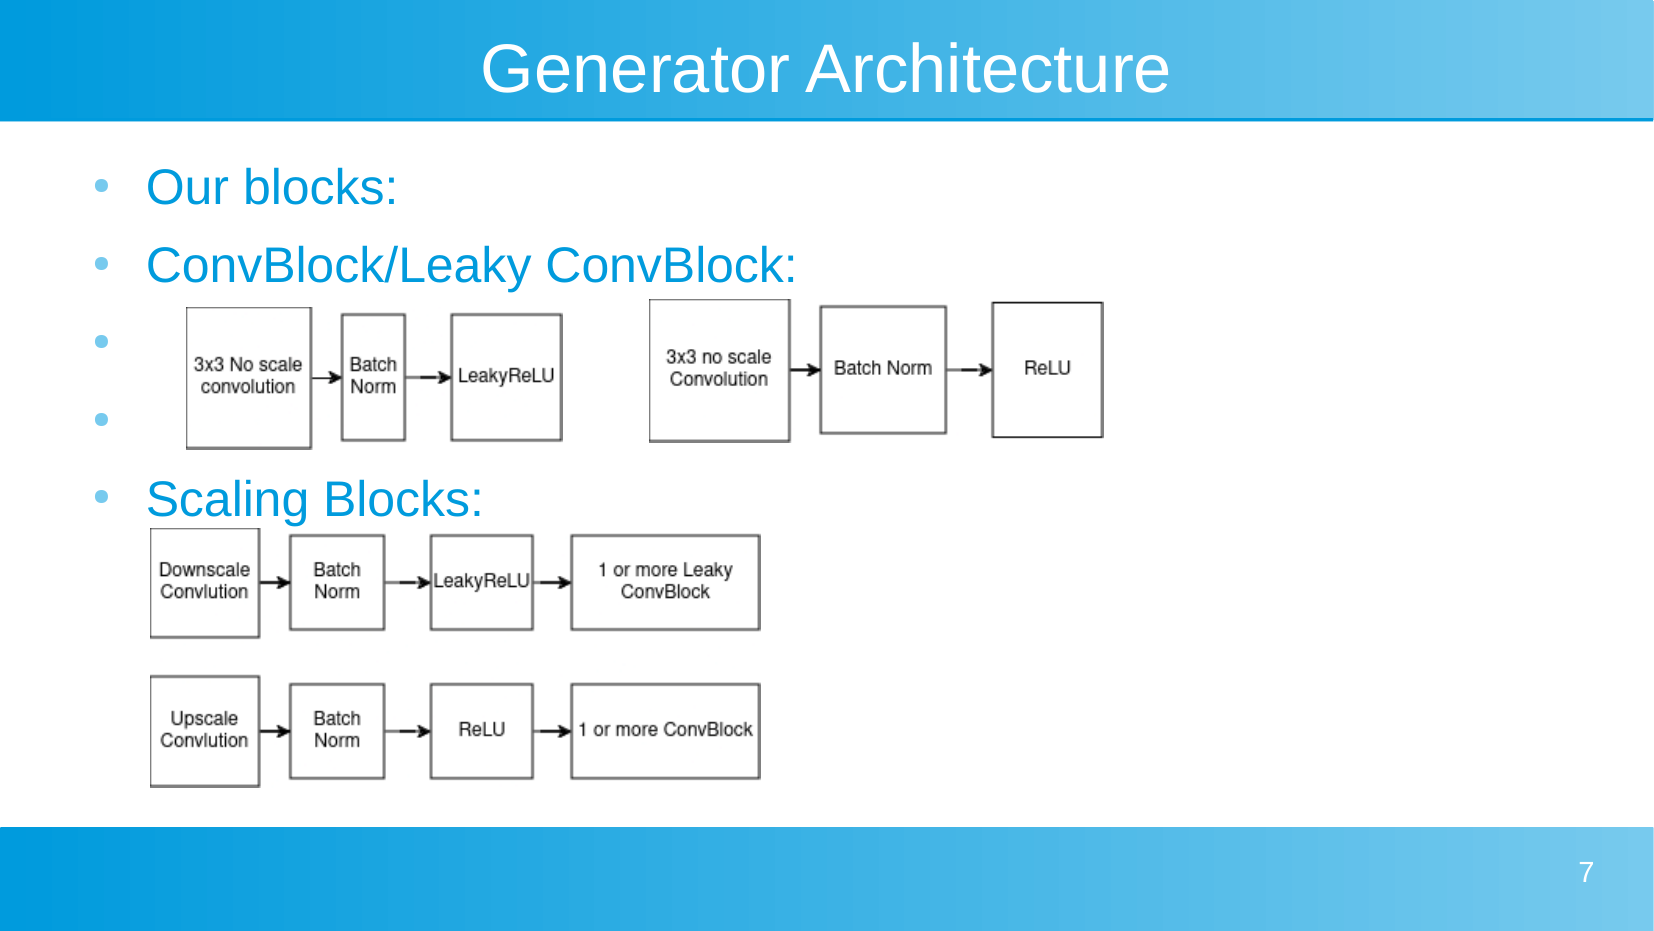

# Generator Architecture
Our blocks:
ConvBlock/Leaky ConvBlock:
Scaling Blocks:
7